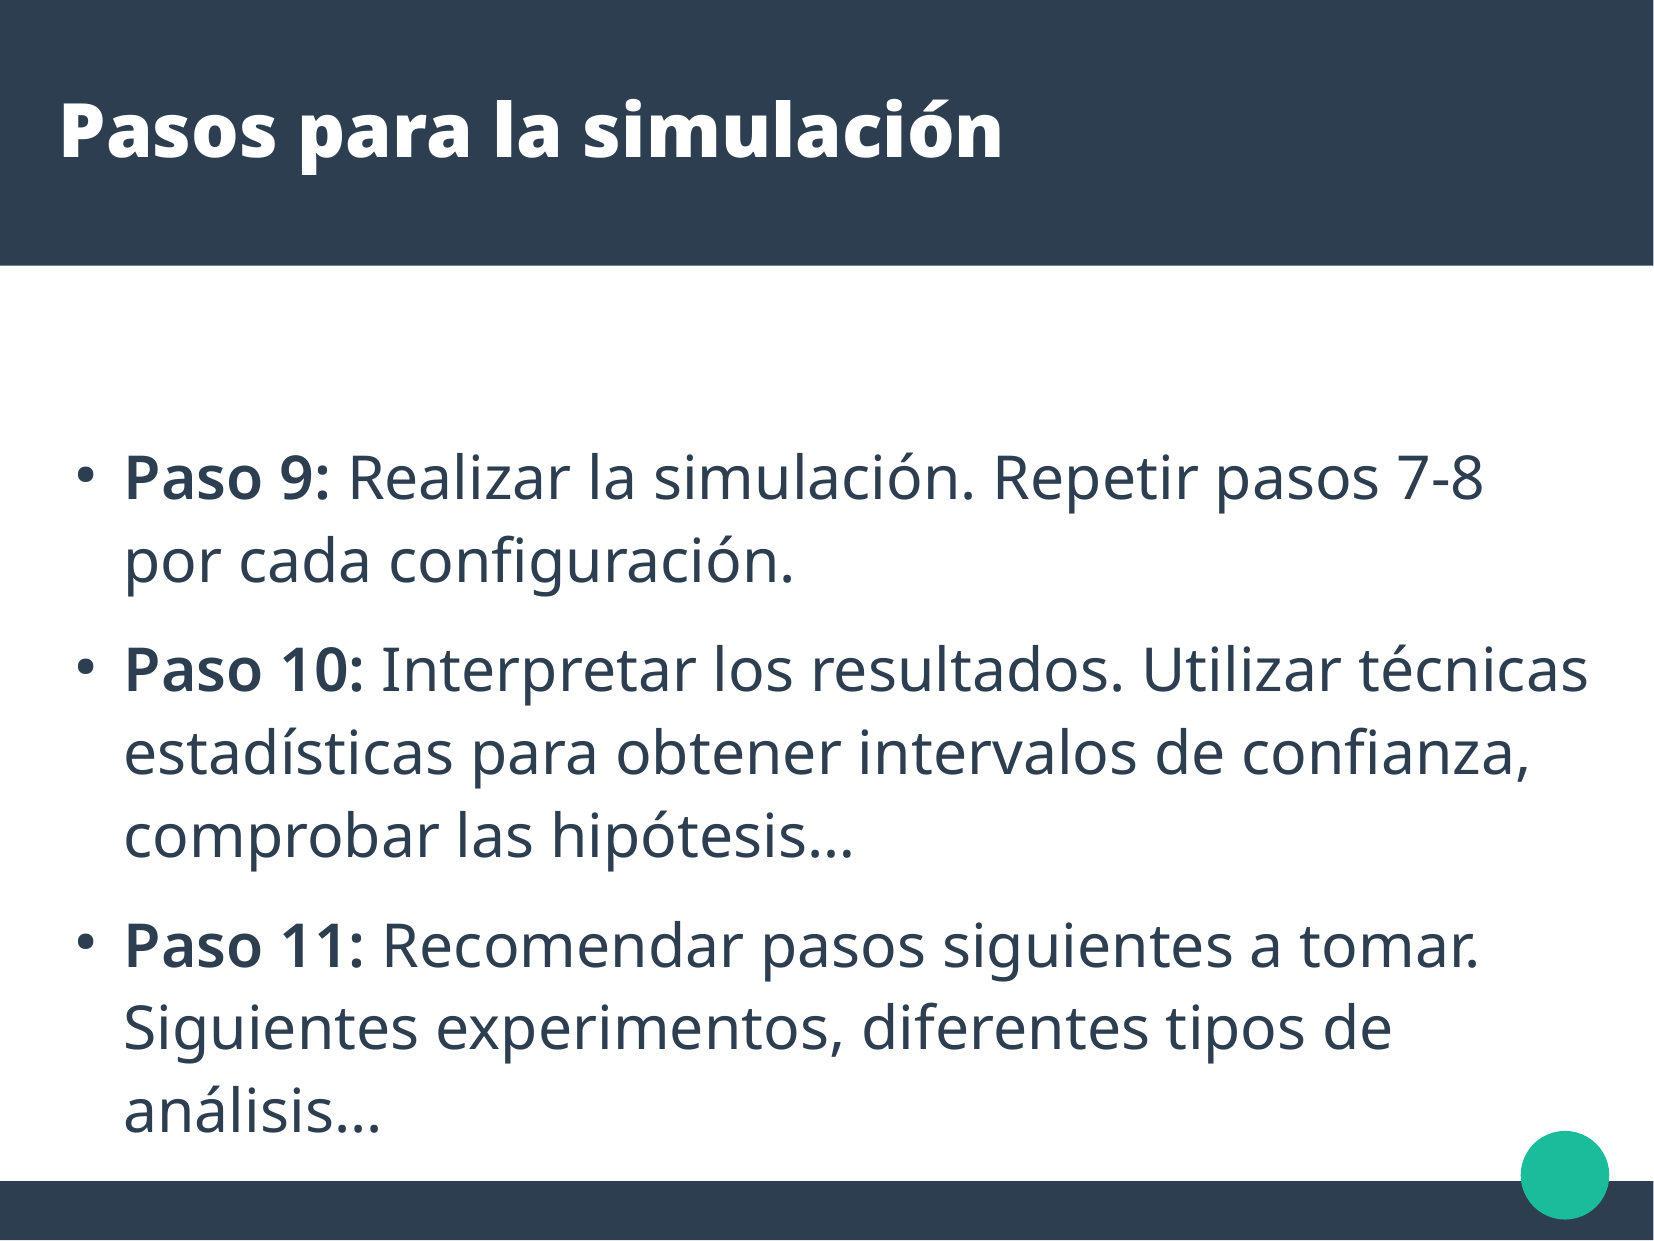

# Pasos para la simulación
Paso 9: Realizar la simulación. Repetir pasos 7-8 por cada configuración.
Paso 10: Interpretar los resultados. Utilizar técnicas estadísticas para obtener intervalos de confianza, comprobar las hipótesis…
Paso 11: Recomendar pasos siguientes a tomar. Siguientes experimentos, diferentes tipos de análisis...